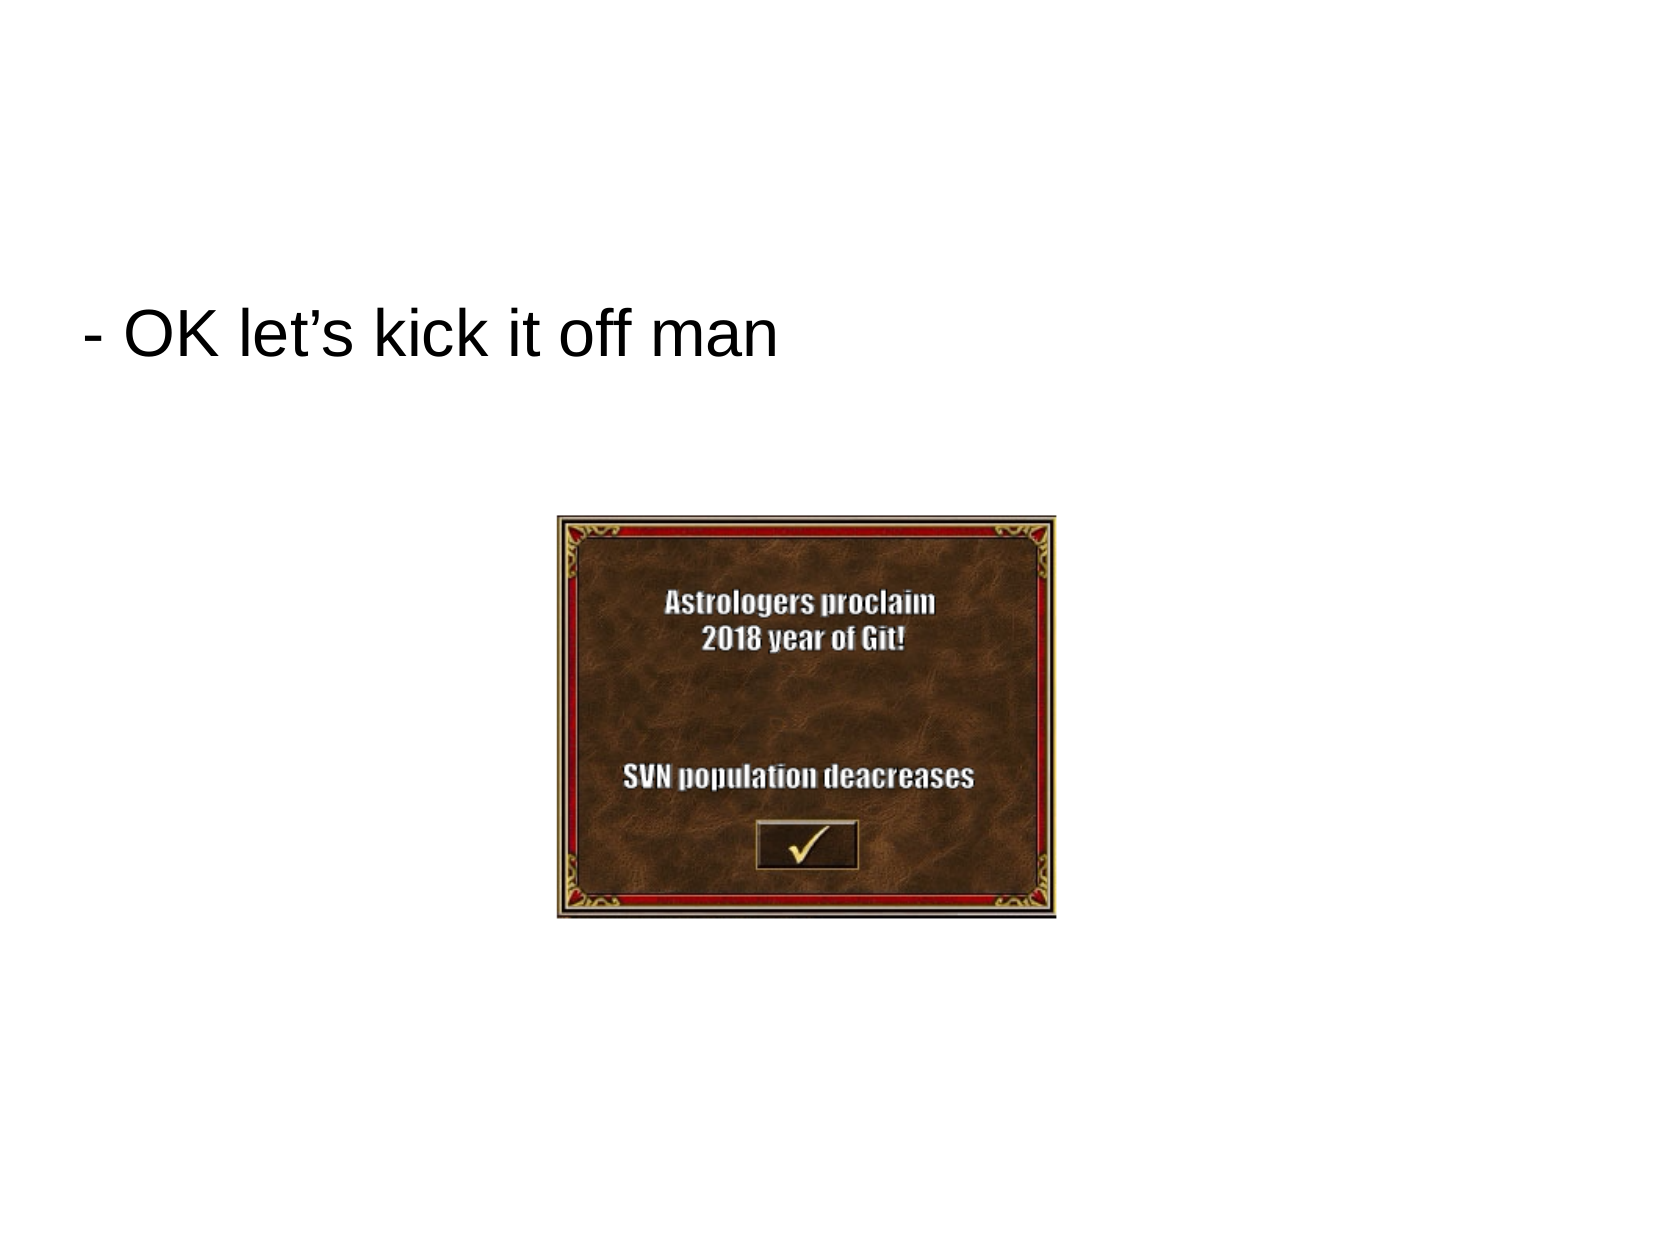

#
- OK let’s kick it off man